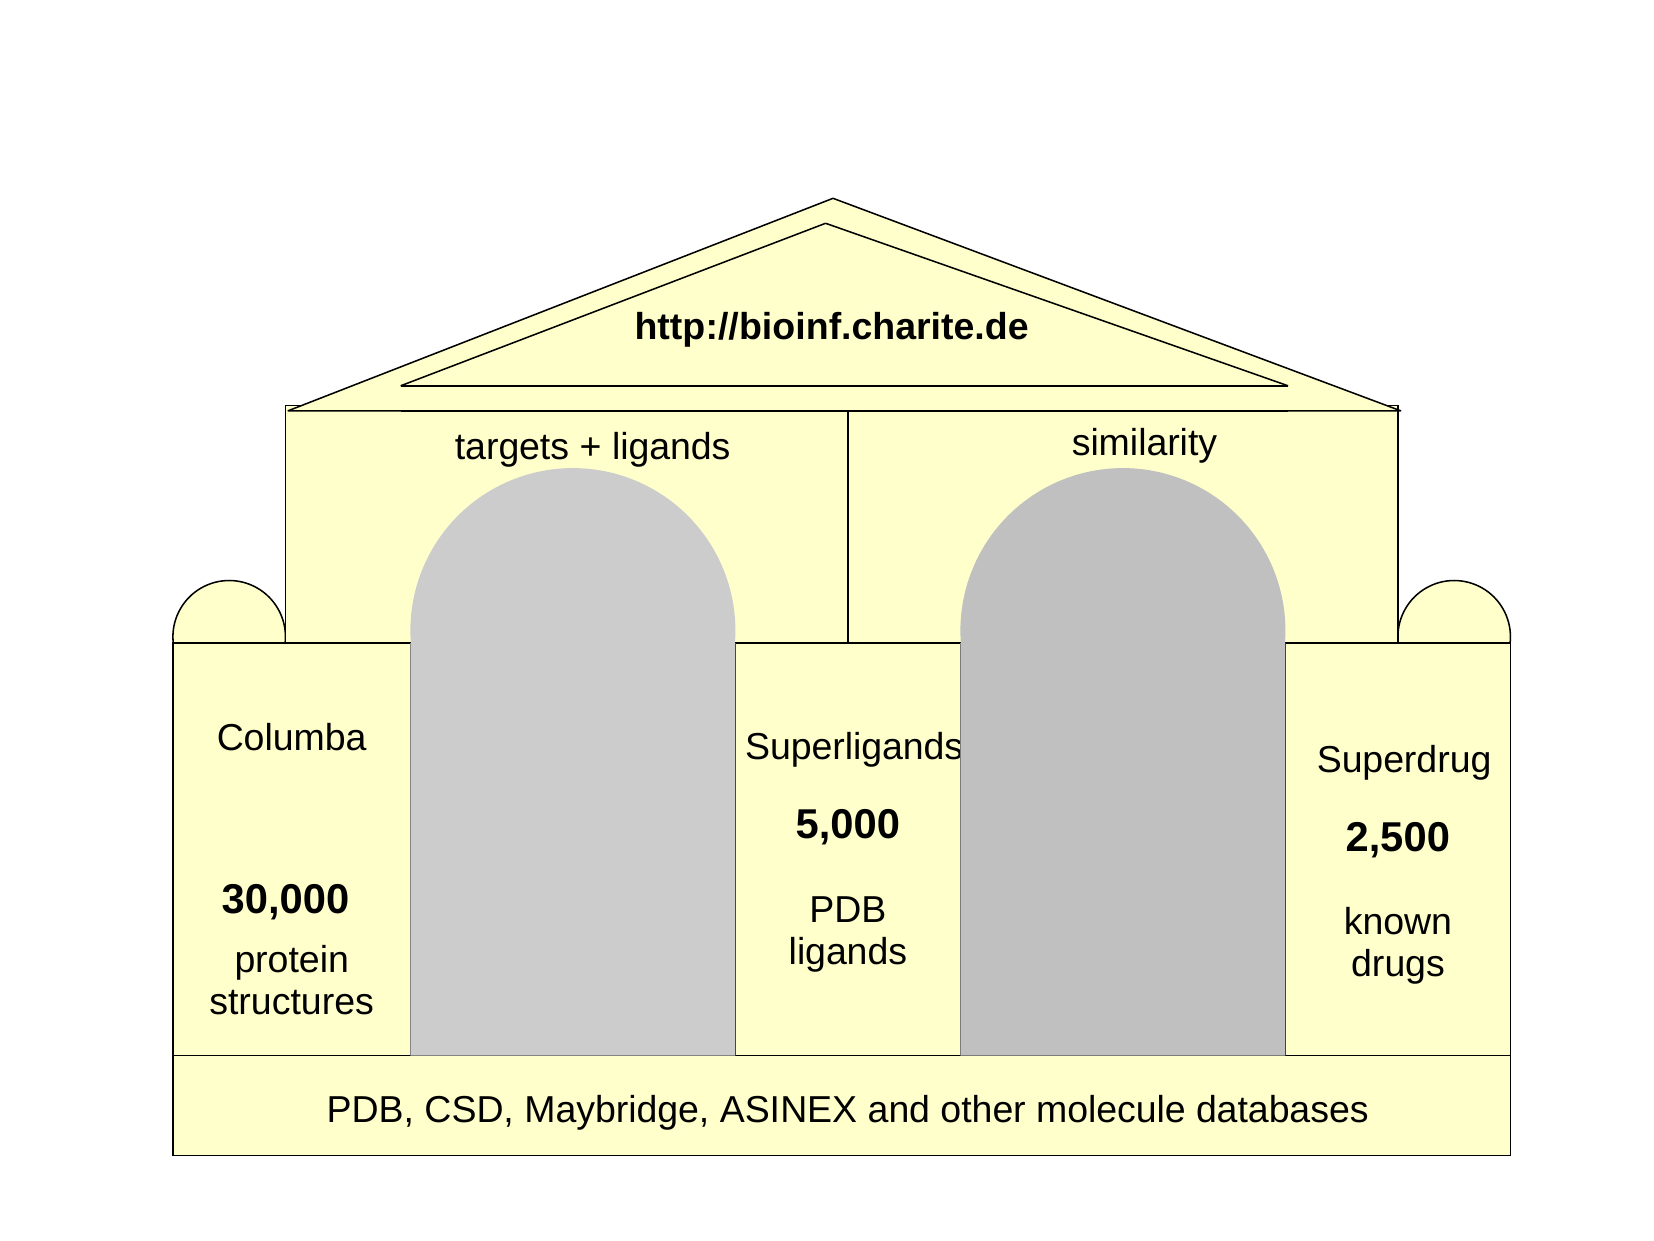

http://bioinf.charite.de
similarity
targets + ligands
Columba
Superligands
5,000
PDB ligands
Superdrug
2,500
known drugs
30,000
protein structures
PDB, CSD, Maybridge, ASINEX and other molecule databases